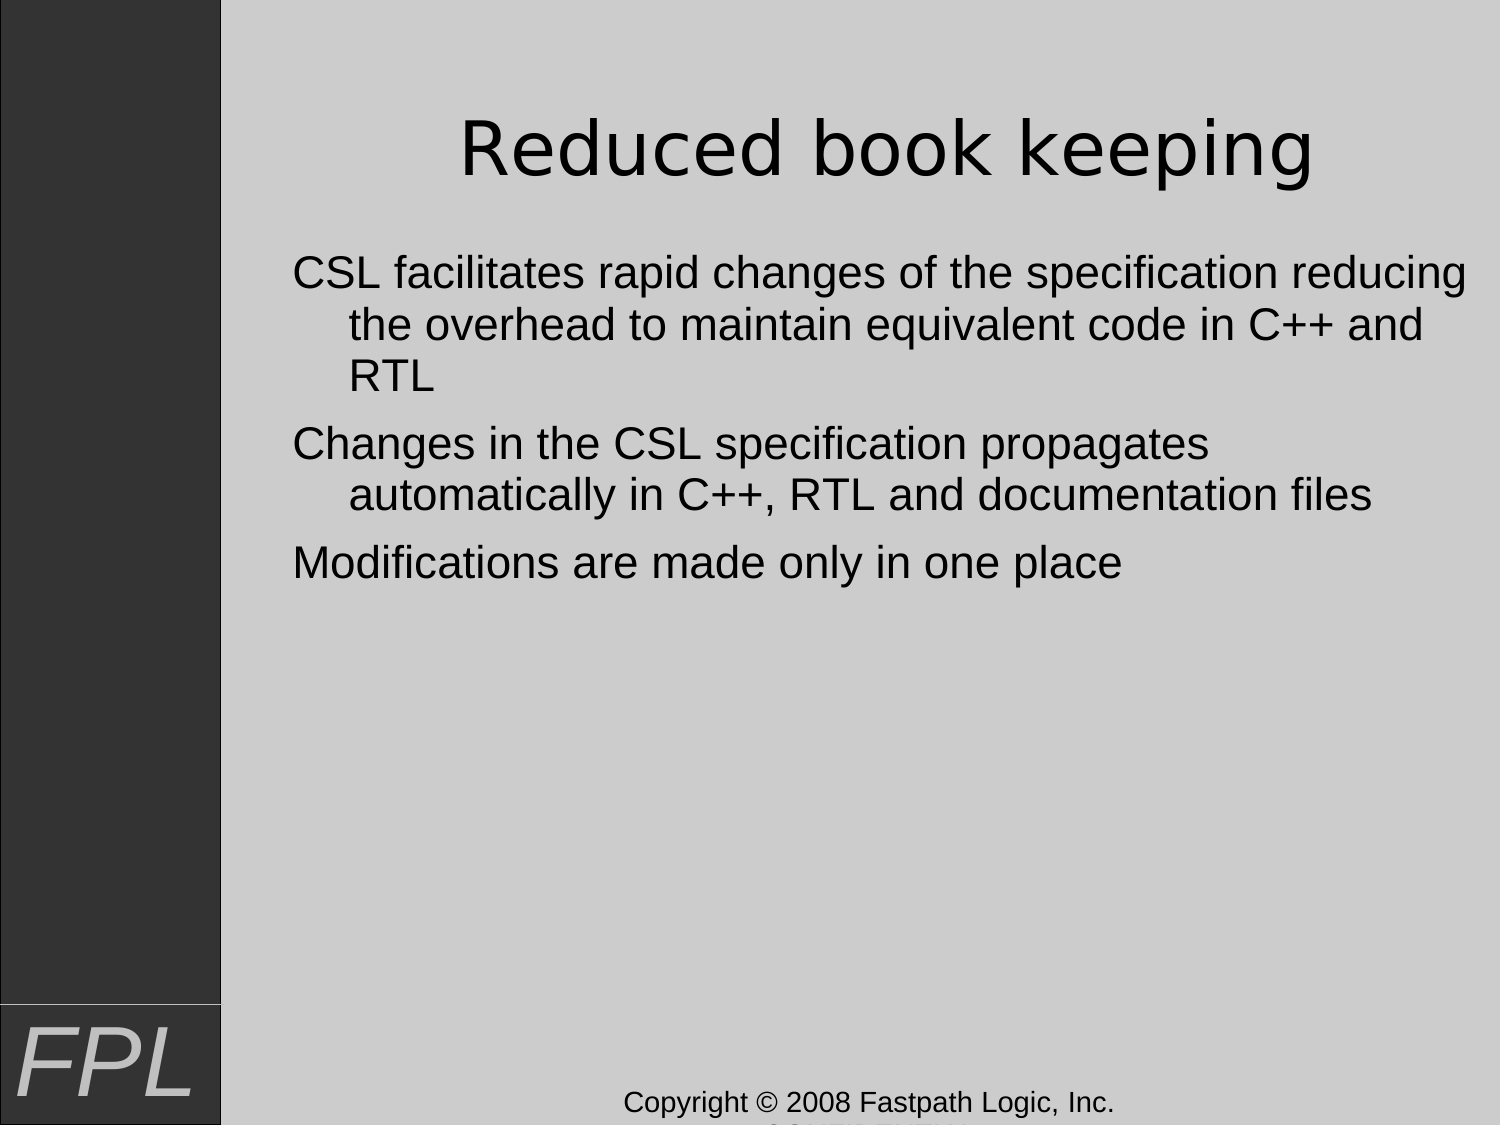

# Reduced book keeping
CSL facilitates rapid changes of the specification reducing the overhead to maintain equivalent code in C++ and RTL
Changes in the CSL specification propagates automatically in C++, RTL and documentation files
Modifications are made only in one place